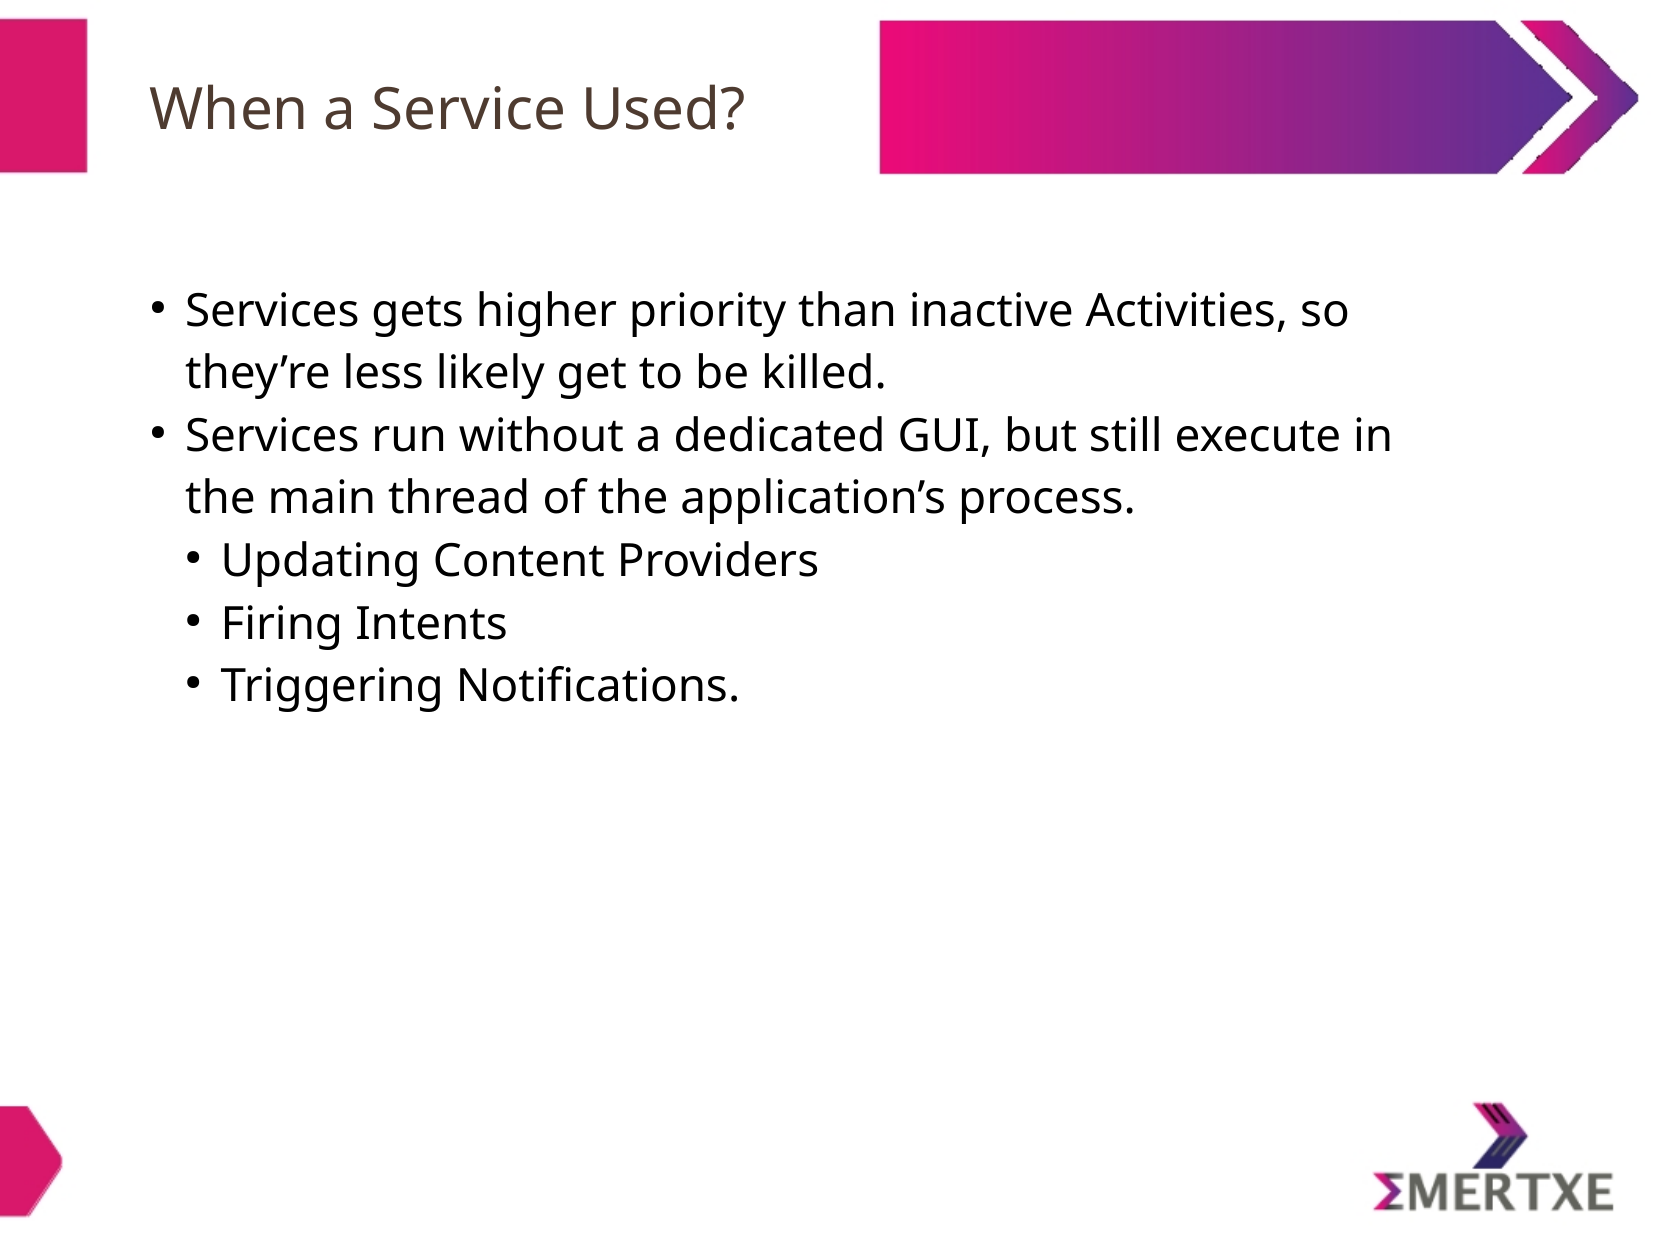

When a Service Used?
Services gets higher priority than inactive Activities, so they’re less likely get to be killed.
Services run without a dedicated GUI, but still execute in the main thread of the application’s process.
Updating Content Providers
Firing Intents
Triggering Notifications.